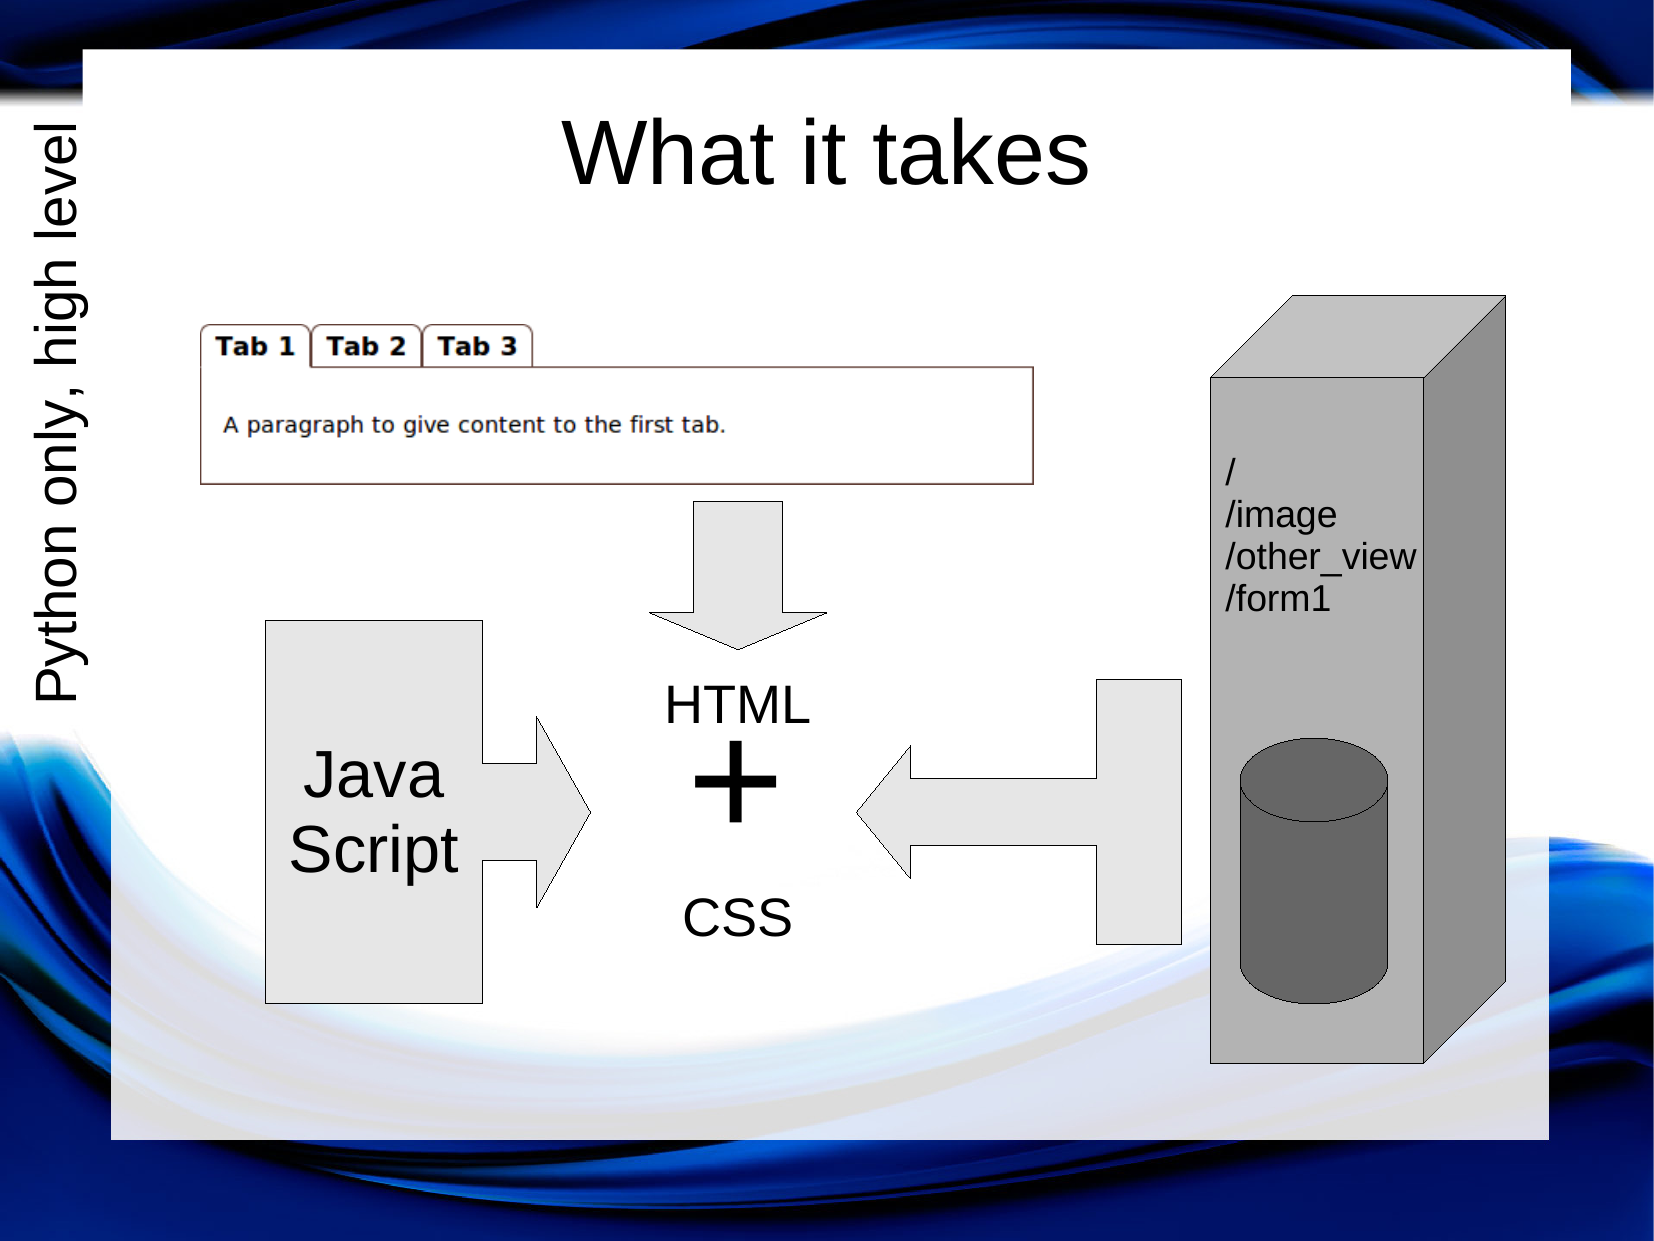

# What it takes
Python only, high level
/
/image
/other_view
/form1
HTML
+
CSS
Java
Script